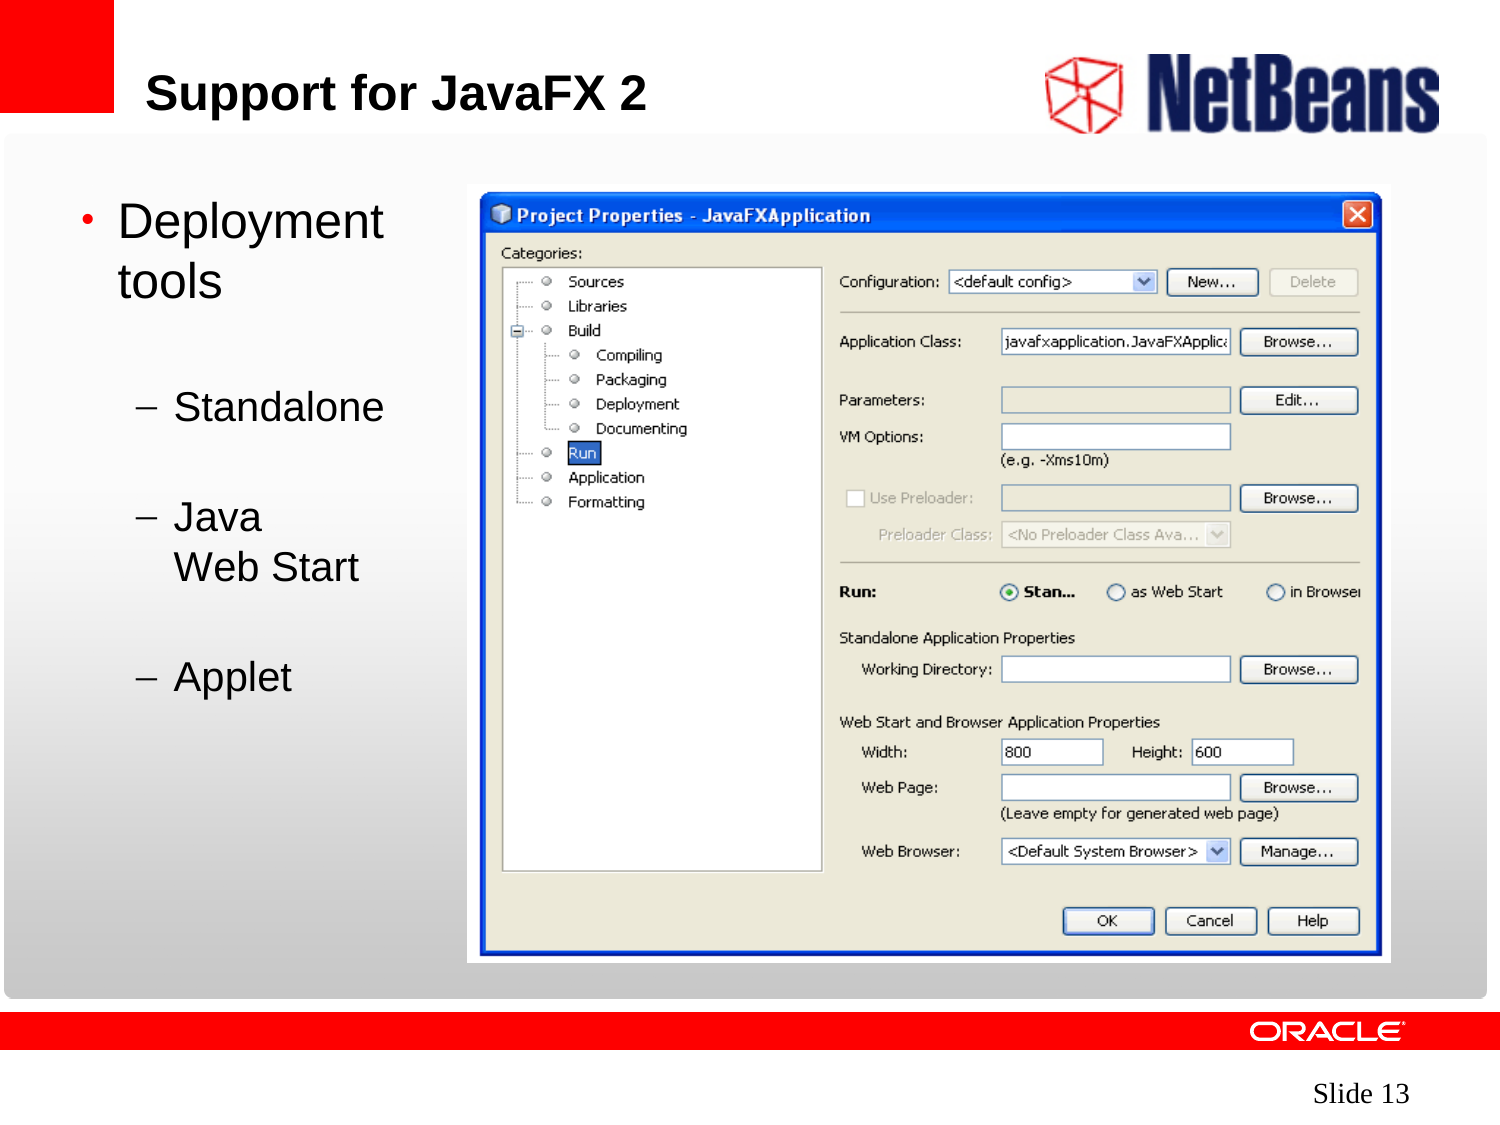

# Support for JavaFX 2
Deployment
tools
Standalone
Java
Web Start
Applet